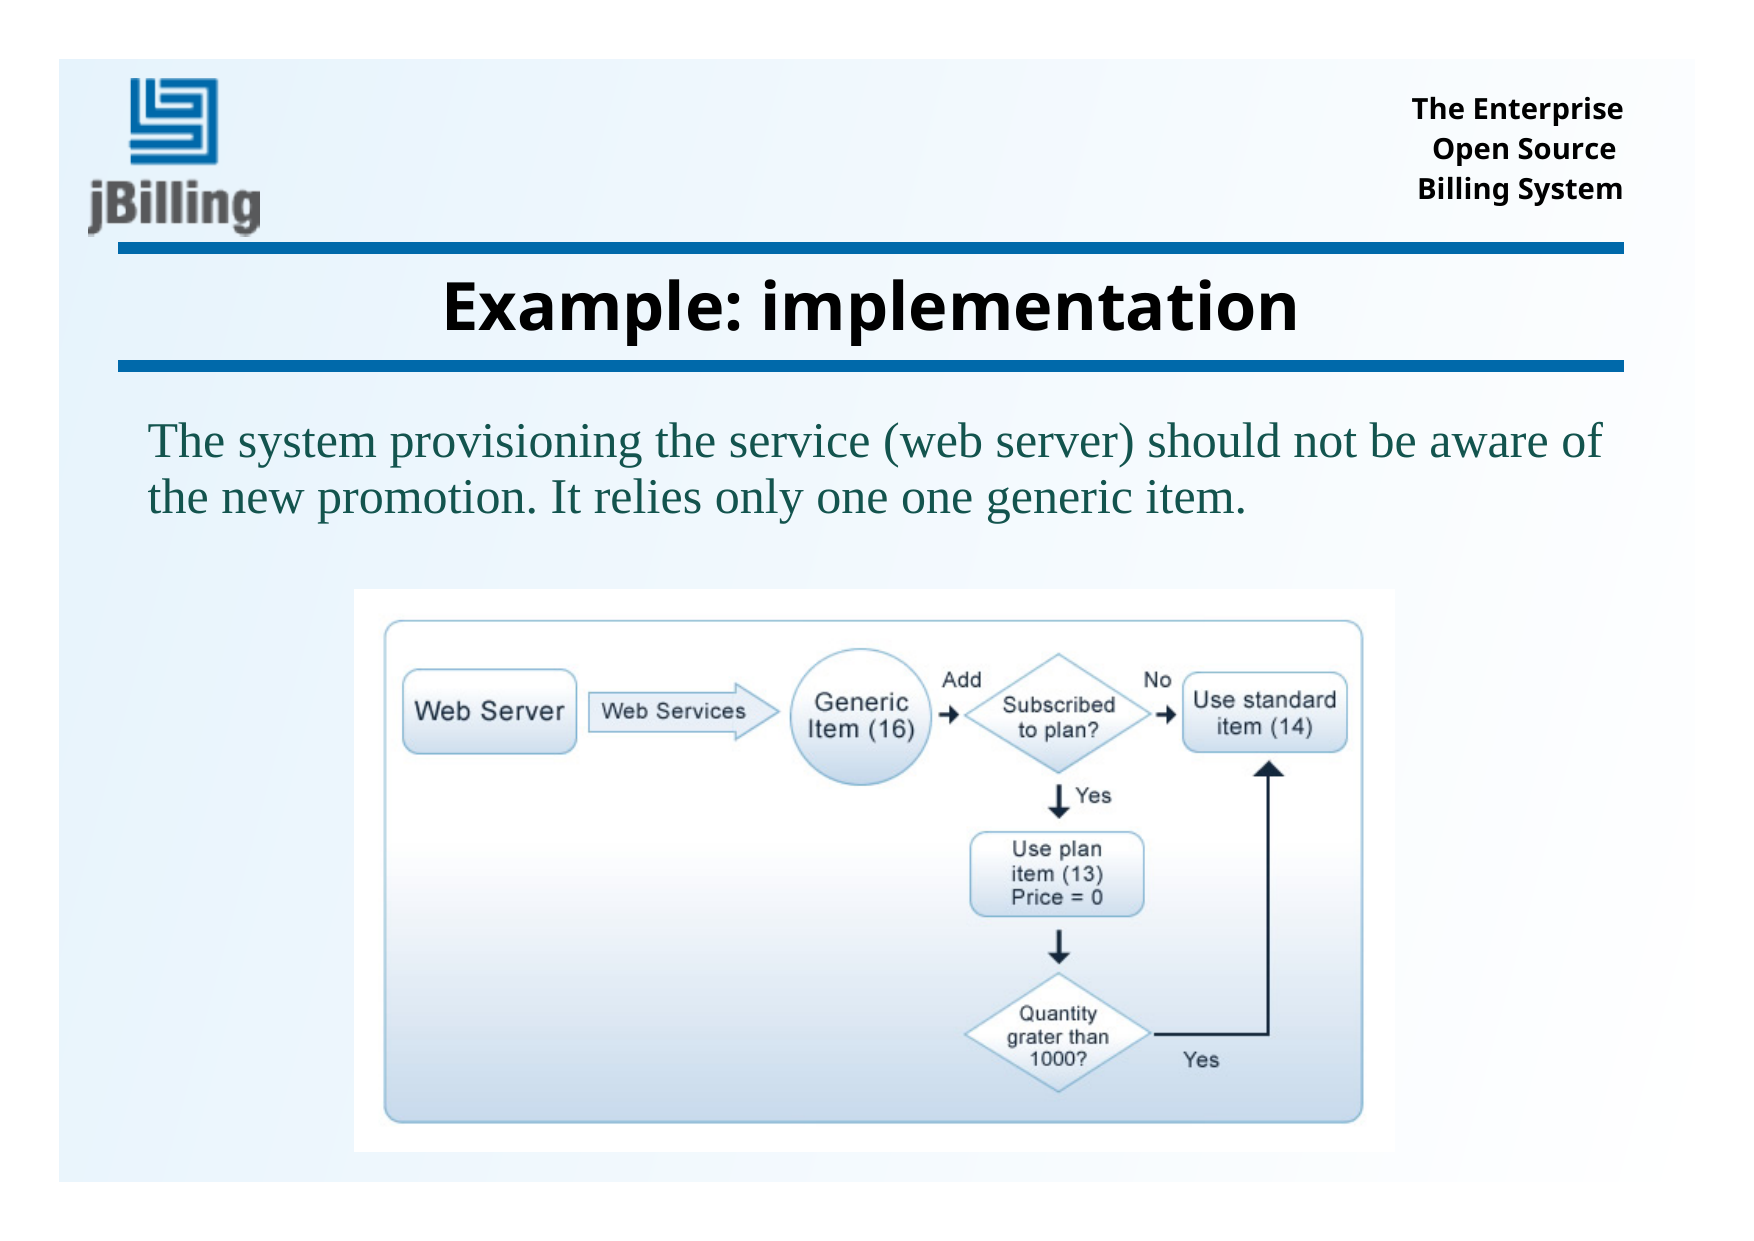

# Example: implementation
The system provisioning the service (web server) should not be aware of the new promotion. It relies only one one generic item.